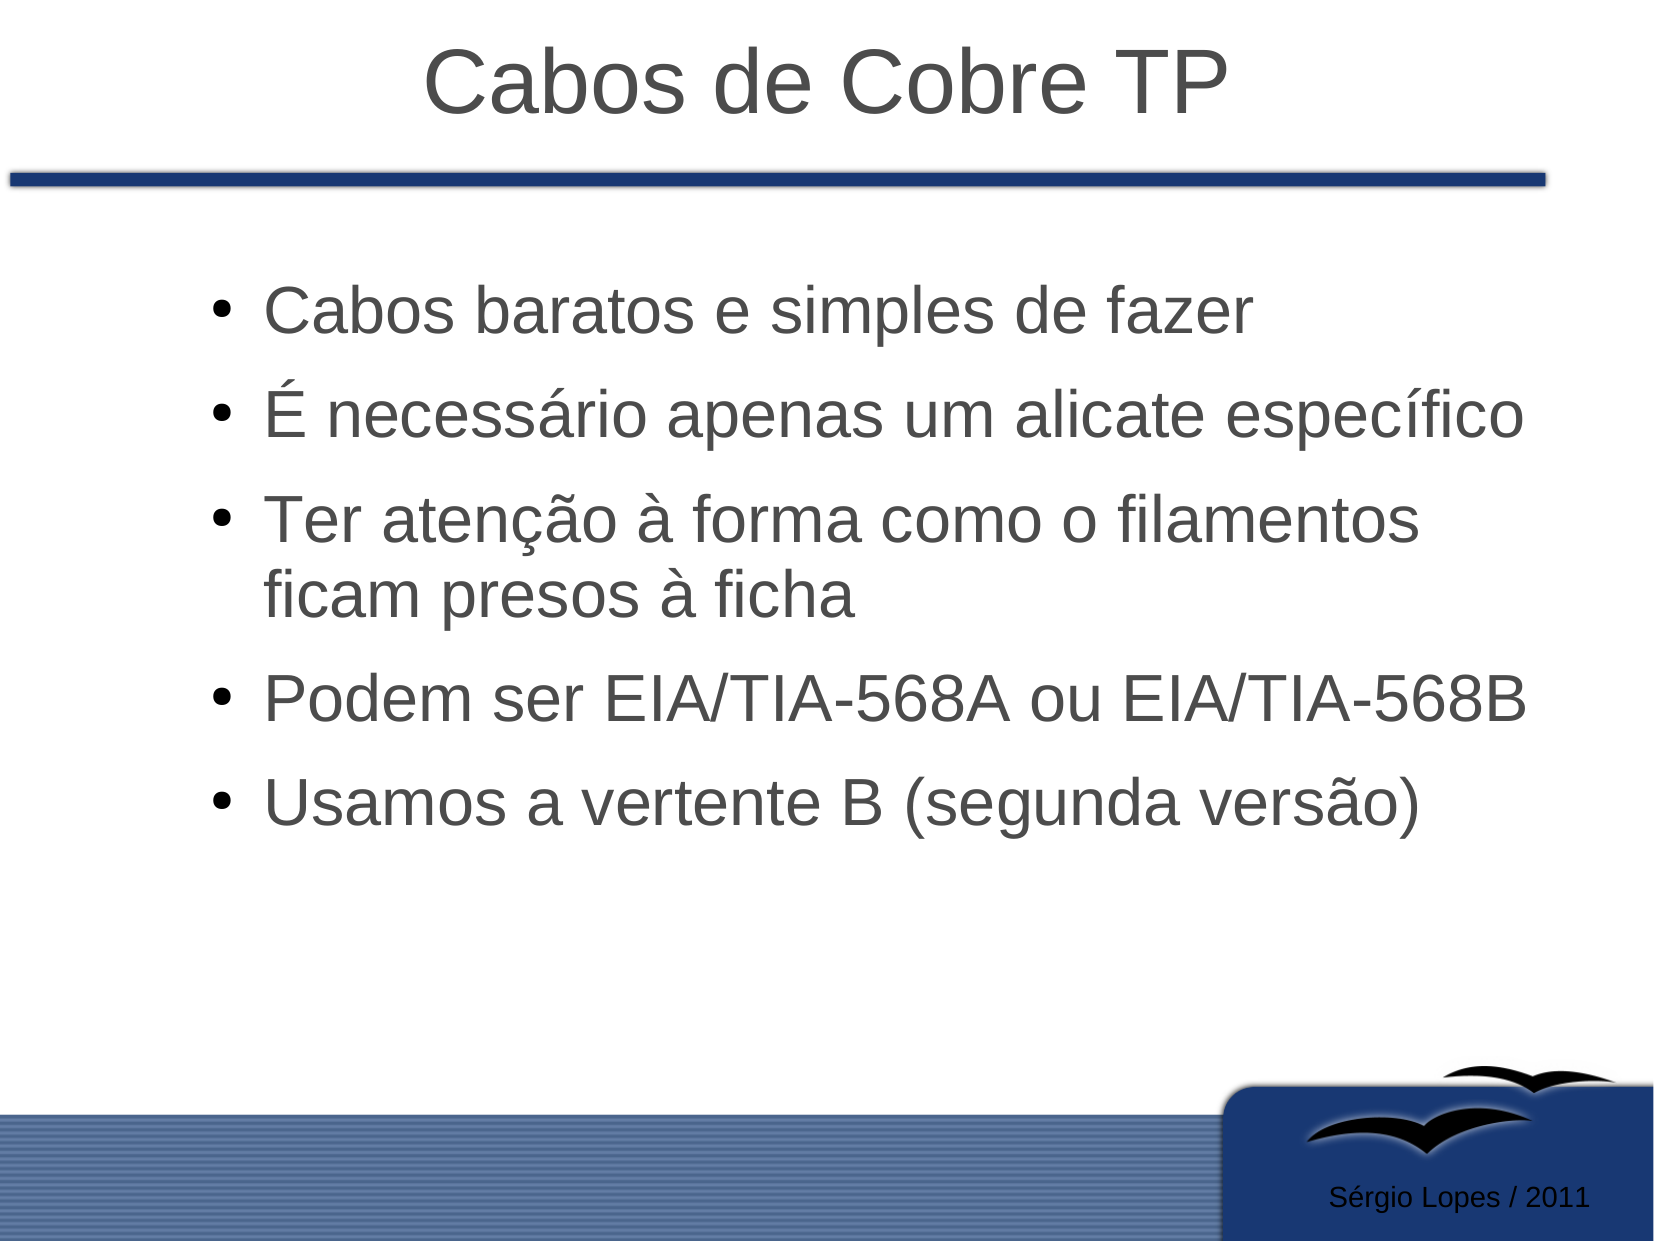

# Cabos de Cobre TP
Cabos baratos e simples de fazer
É necessário apenas um alicate específico
Ter atenção à forma como o filamentos ficam presos à ficha
Podem ser EIA/TIA-568A ou EIA/TIA-568B
Usamos a vertente B (segunda versão)
Sérgio Lopes / 2011